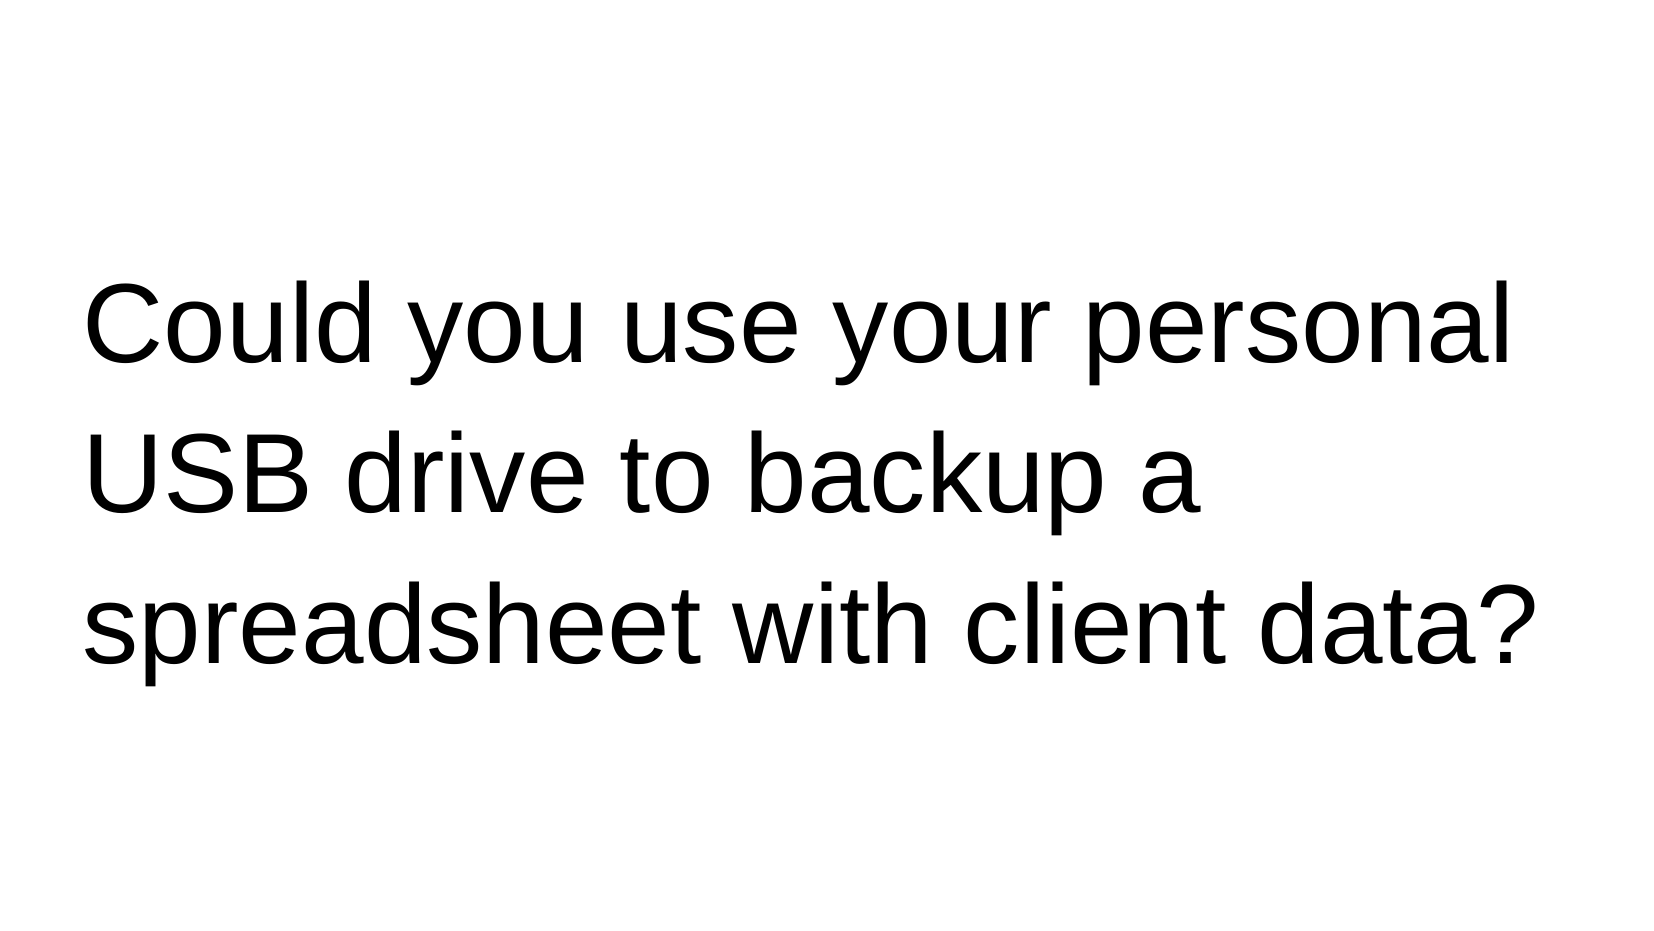

# Could you use your personal USB drive to backup a spreadsheet with client data?